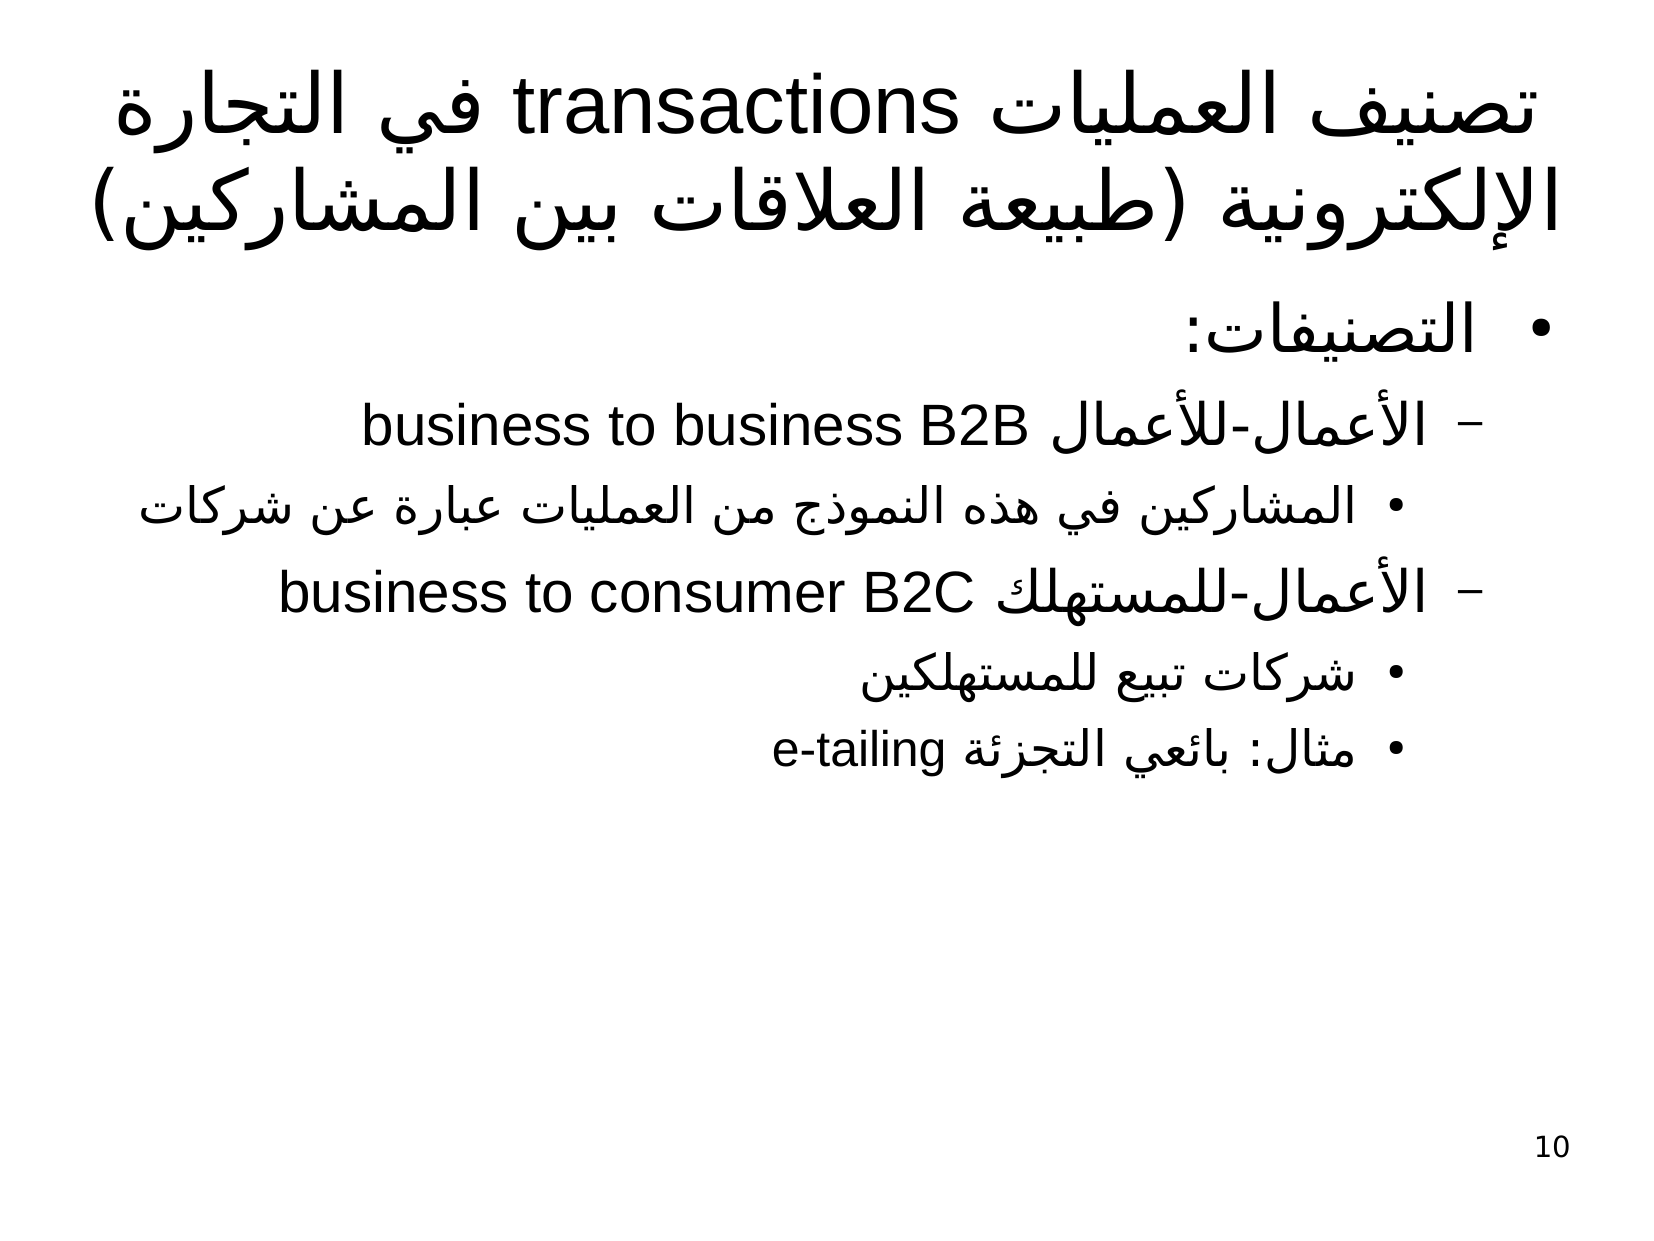

# تصنيف العمليات transactions في التجارة الإلكترونية (طبيعة العلاقات بين المشاركين)
 التصنيفات:
الأعمال-للأعمال business to business B2B
المشاركين في هذه النموذج من العمليات عبارة عن شركات
الأعمال-للمستهلك business to consumer B2C
شركات تبيع للمستهلكين
مثال: بائعي التجزئة e-tailing
10